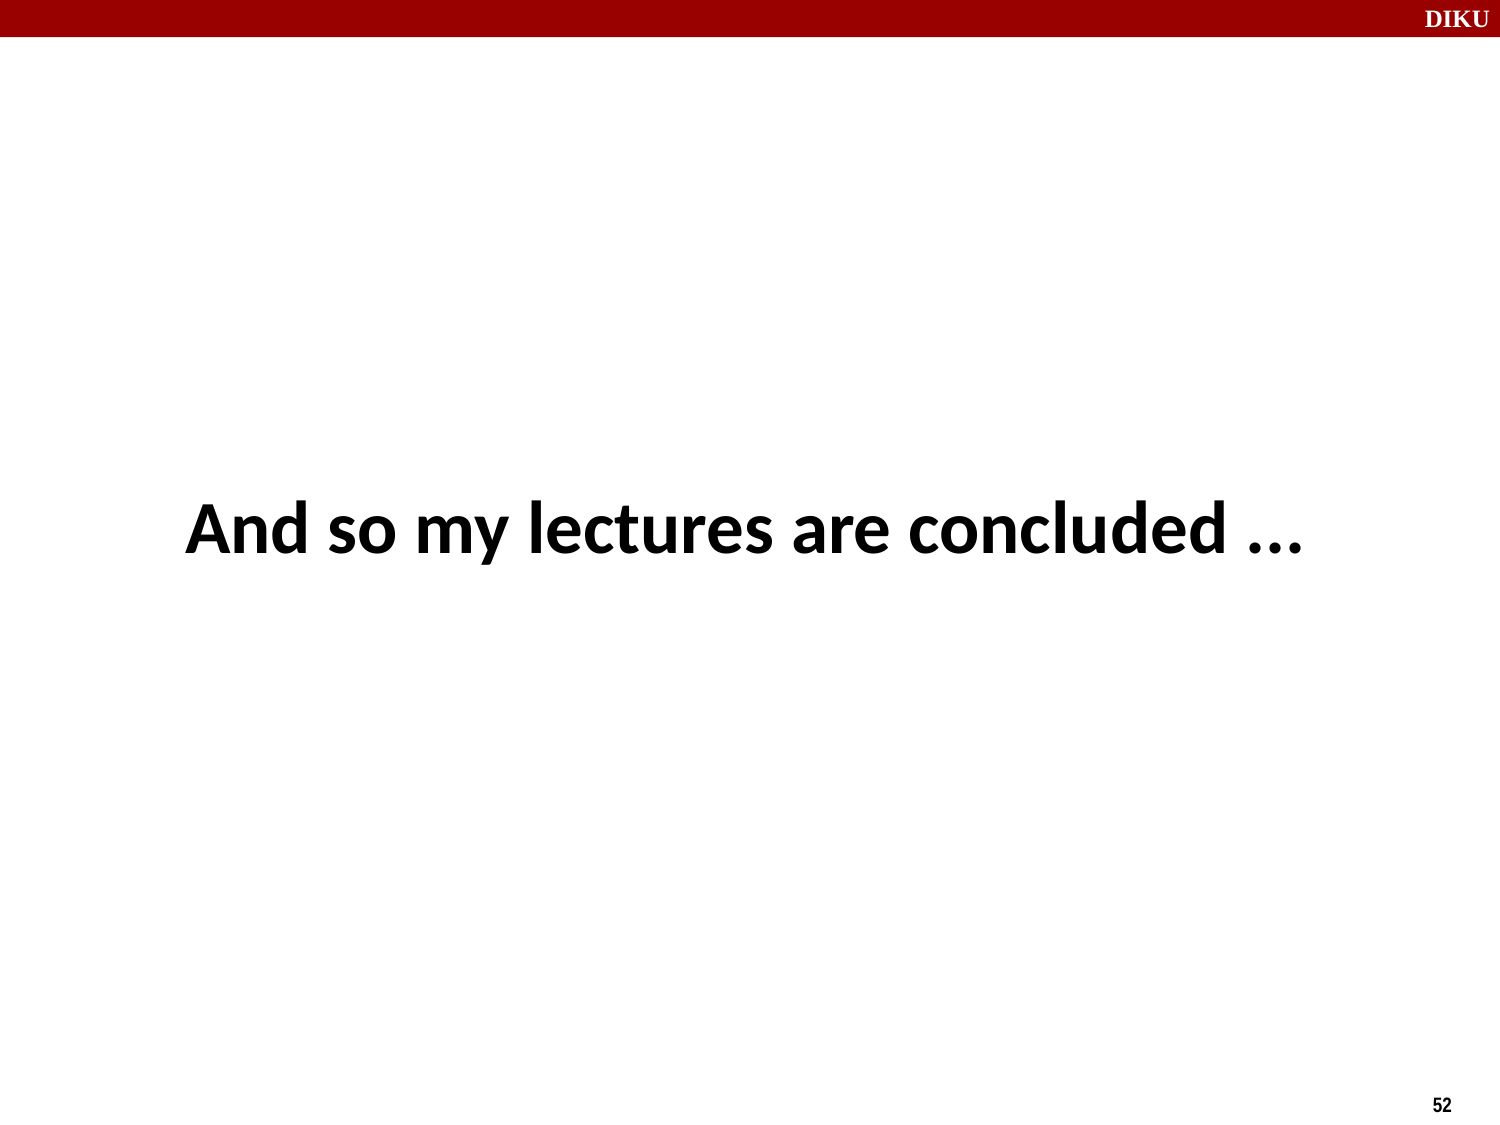

#
And so my lectures are concluded ...